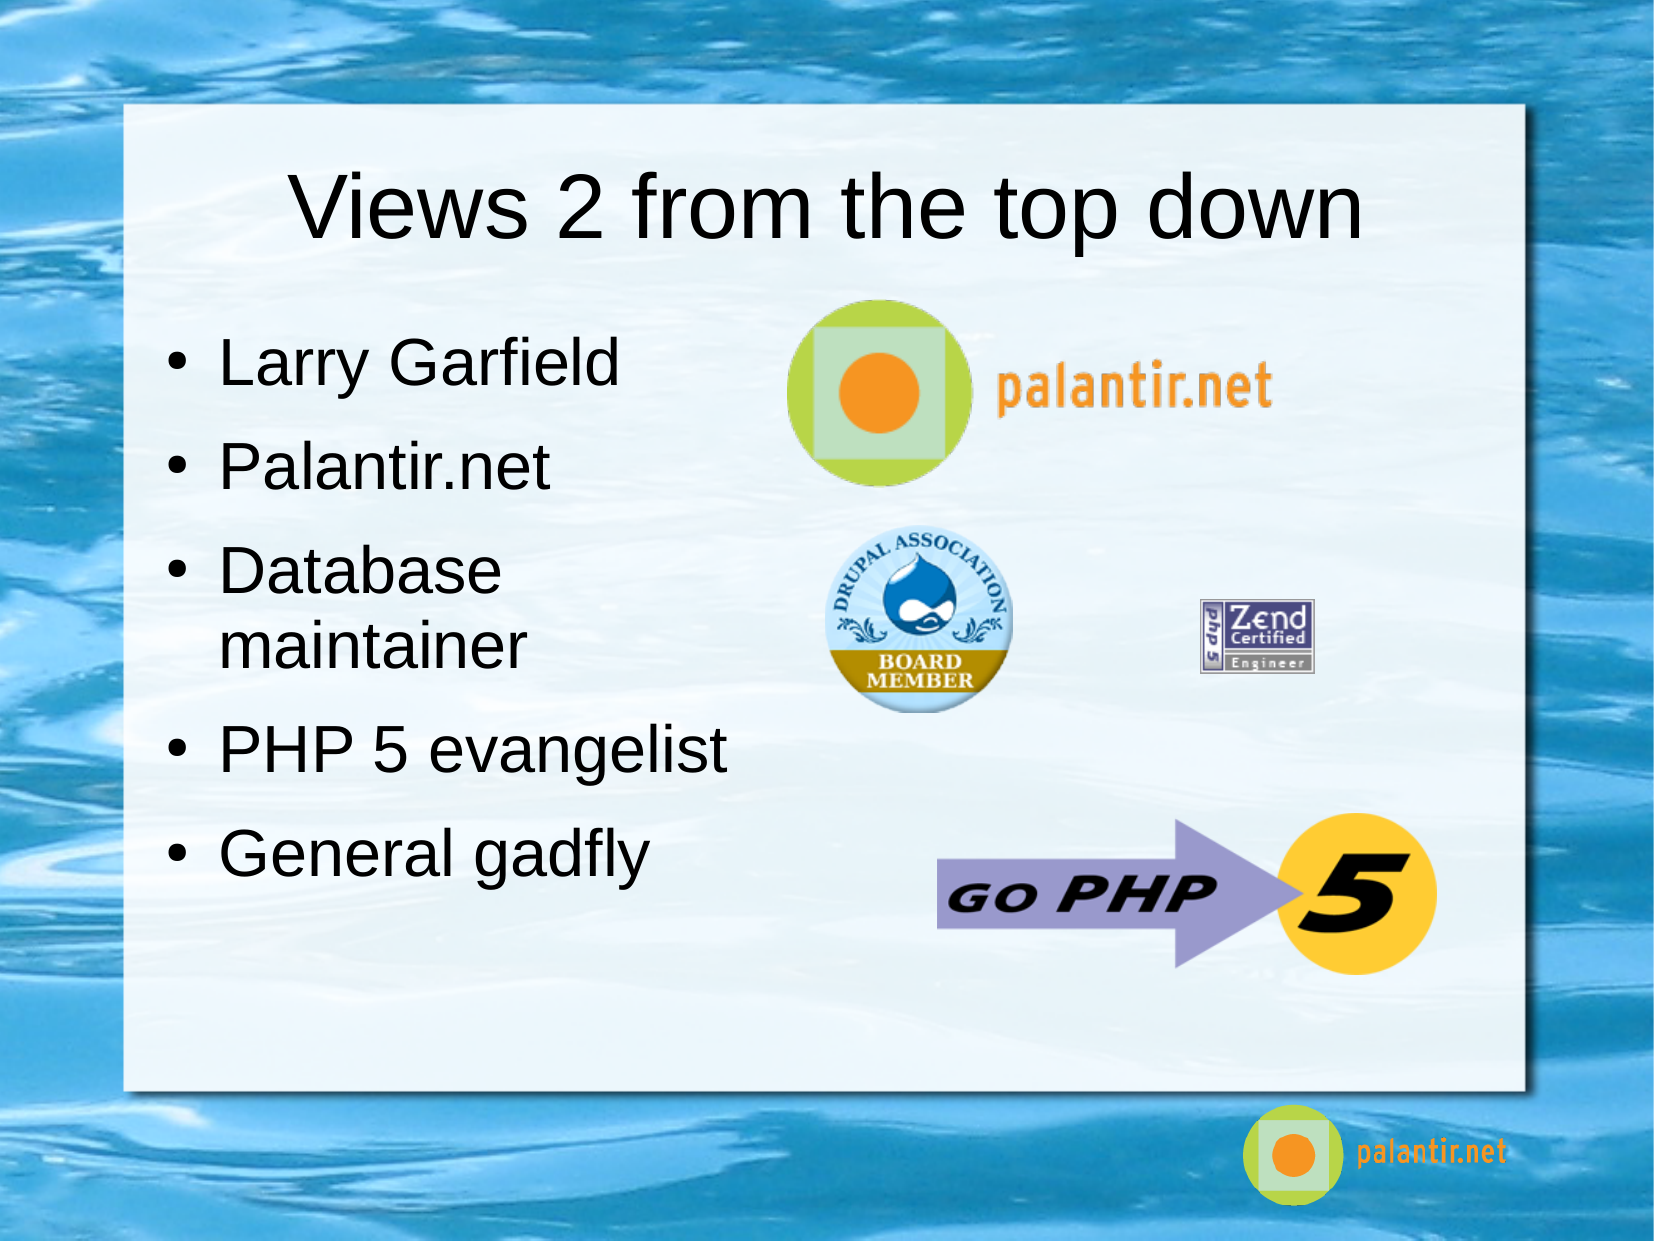

# Views 2 from the top down
Larry Garfield
Palantir.net
Database maintainer
PHP 5 evangelist
General gadfly